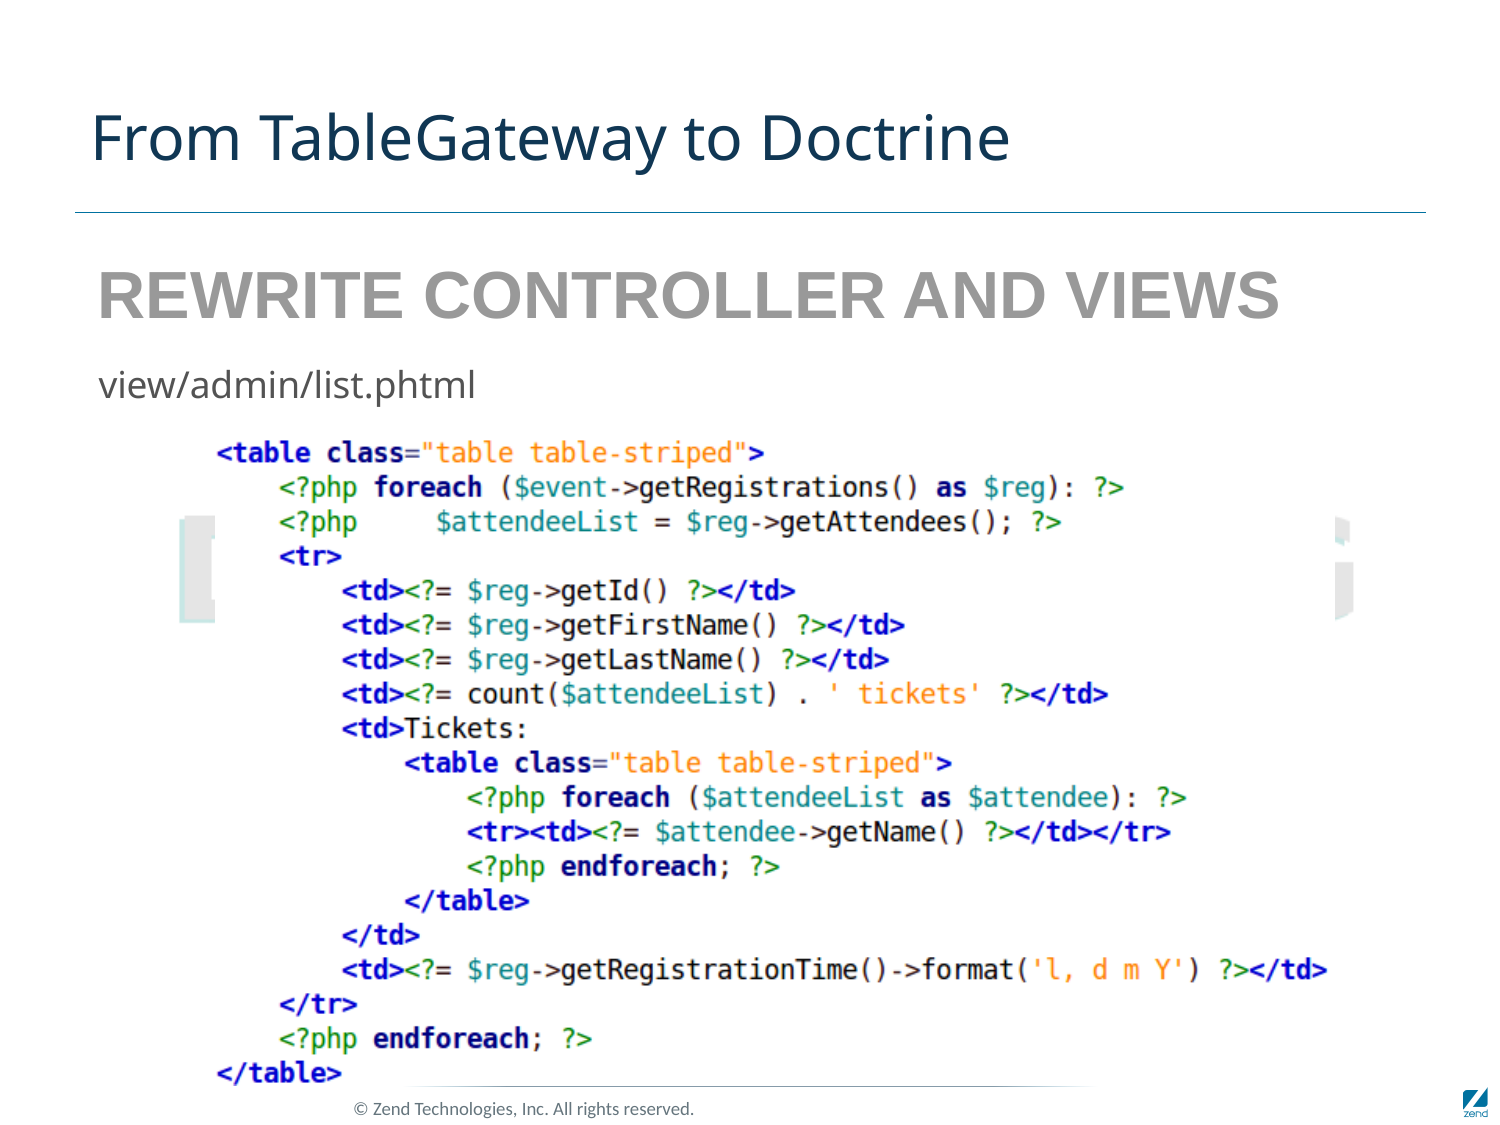

# From TableGateway to Doctrine
rewrite controller and views
view/admin/list.phtml